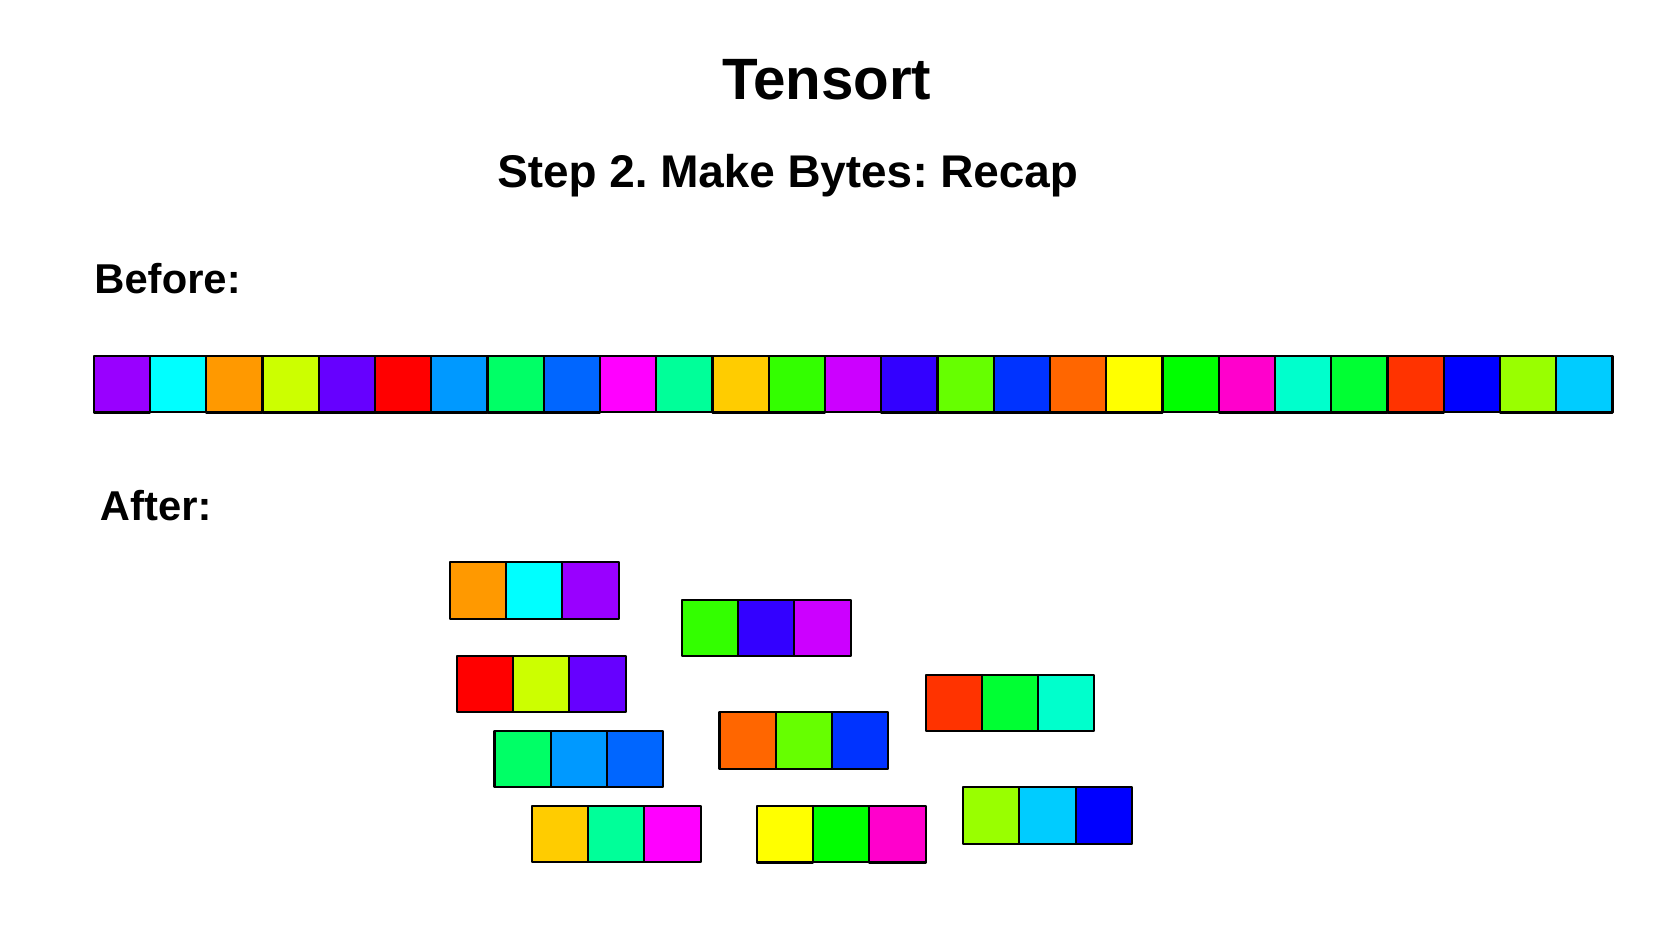

# Tensort
Step 2. Make Bytes: Recap
Before:
After: